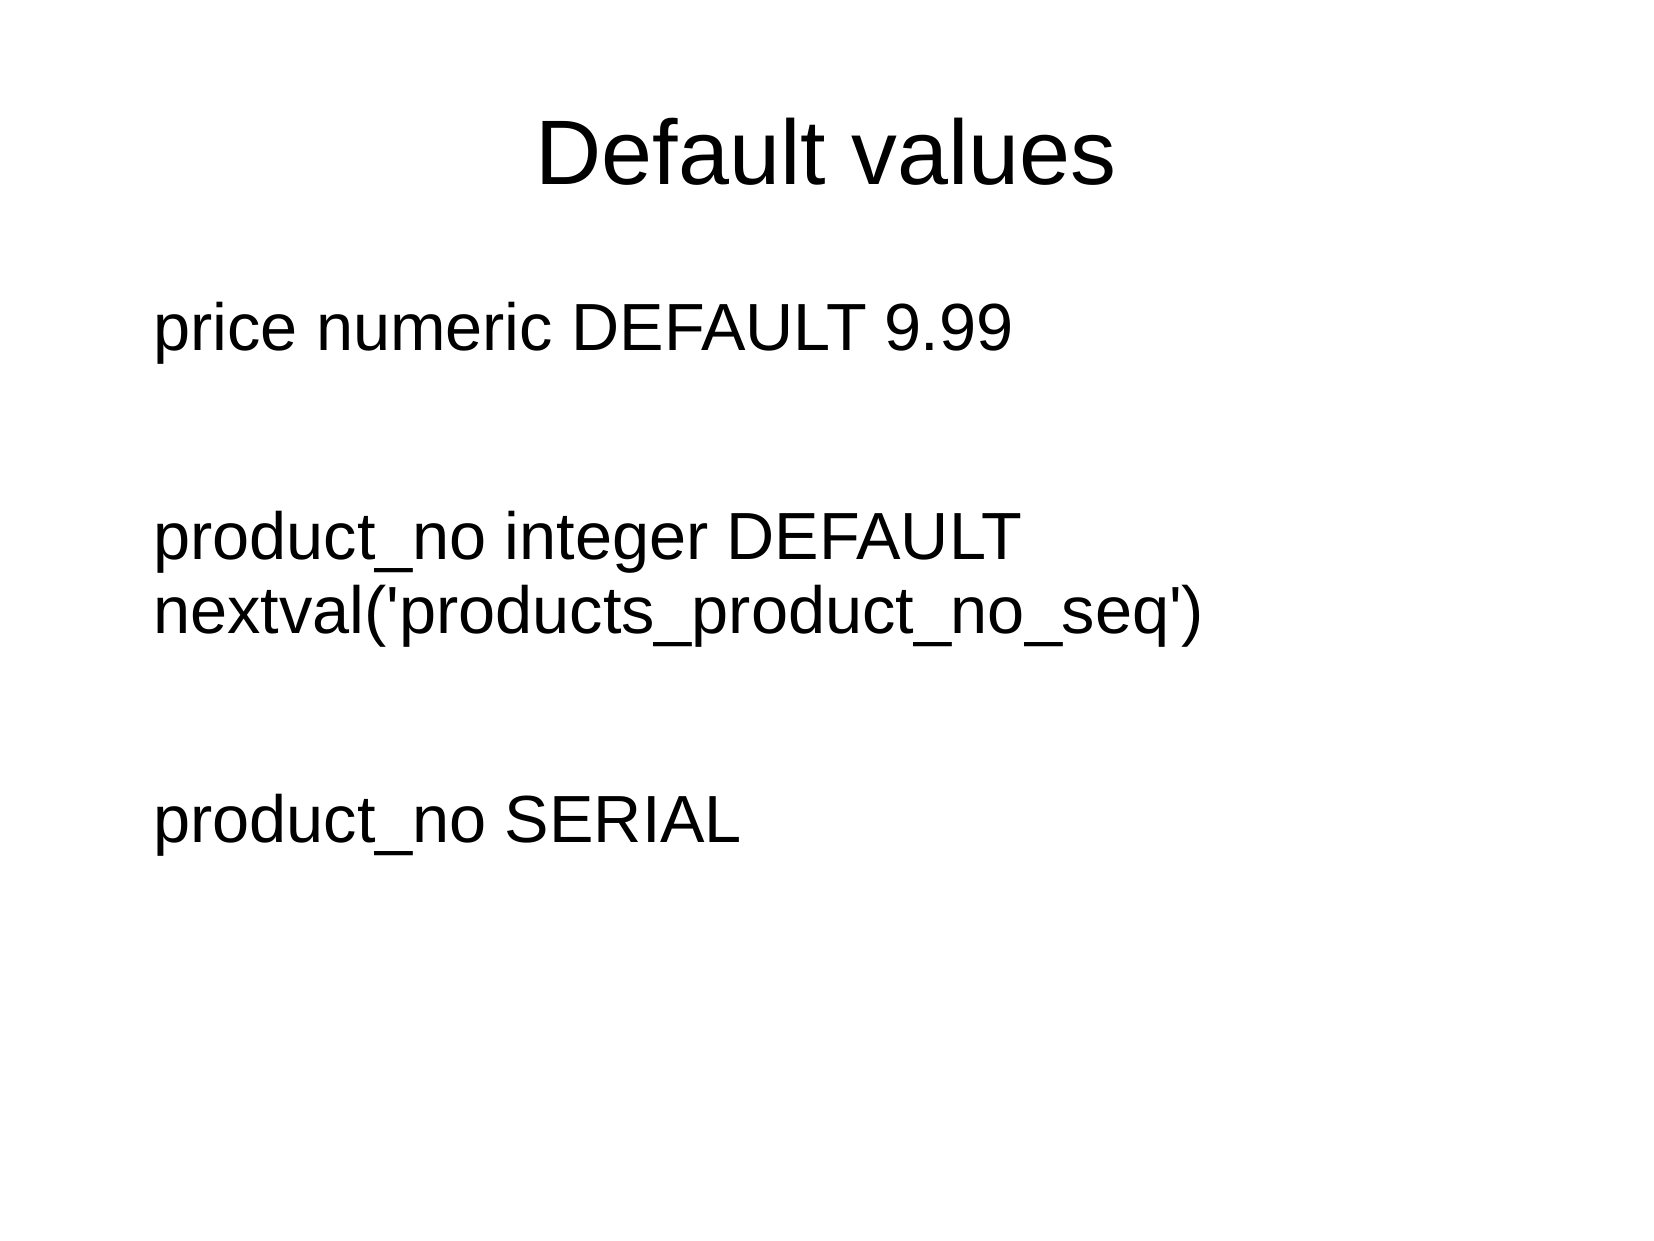

# Default values
price numeric DEFAULT 9.99
product_no integer DEFAULT nextval('products_product_no_seq')
product_no SERIAL